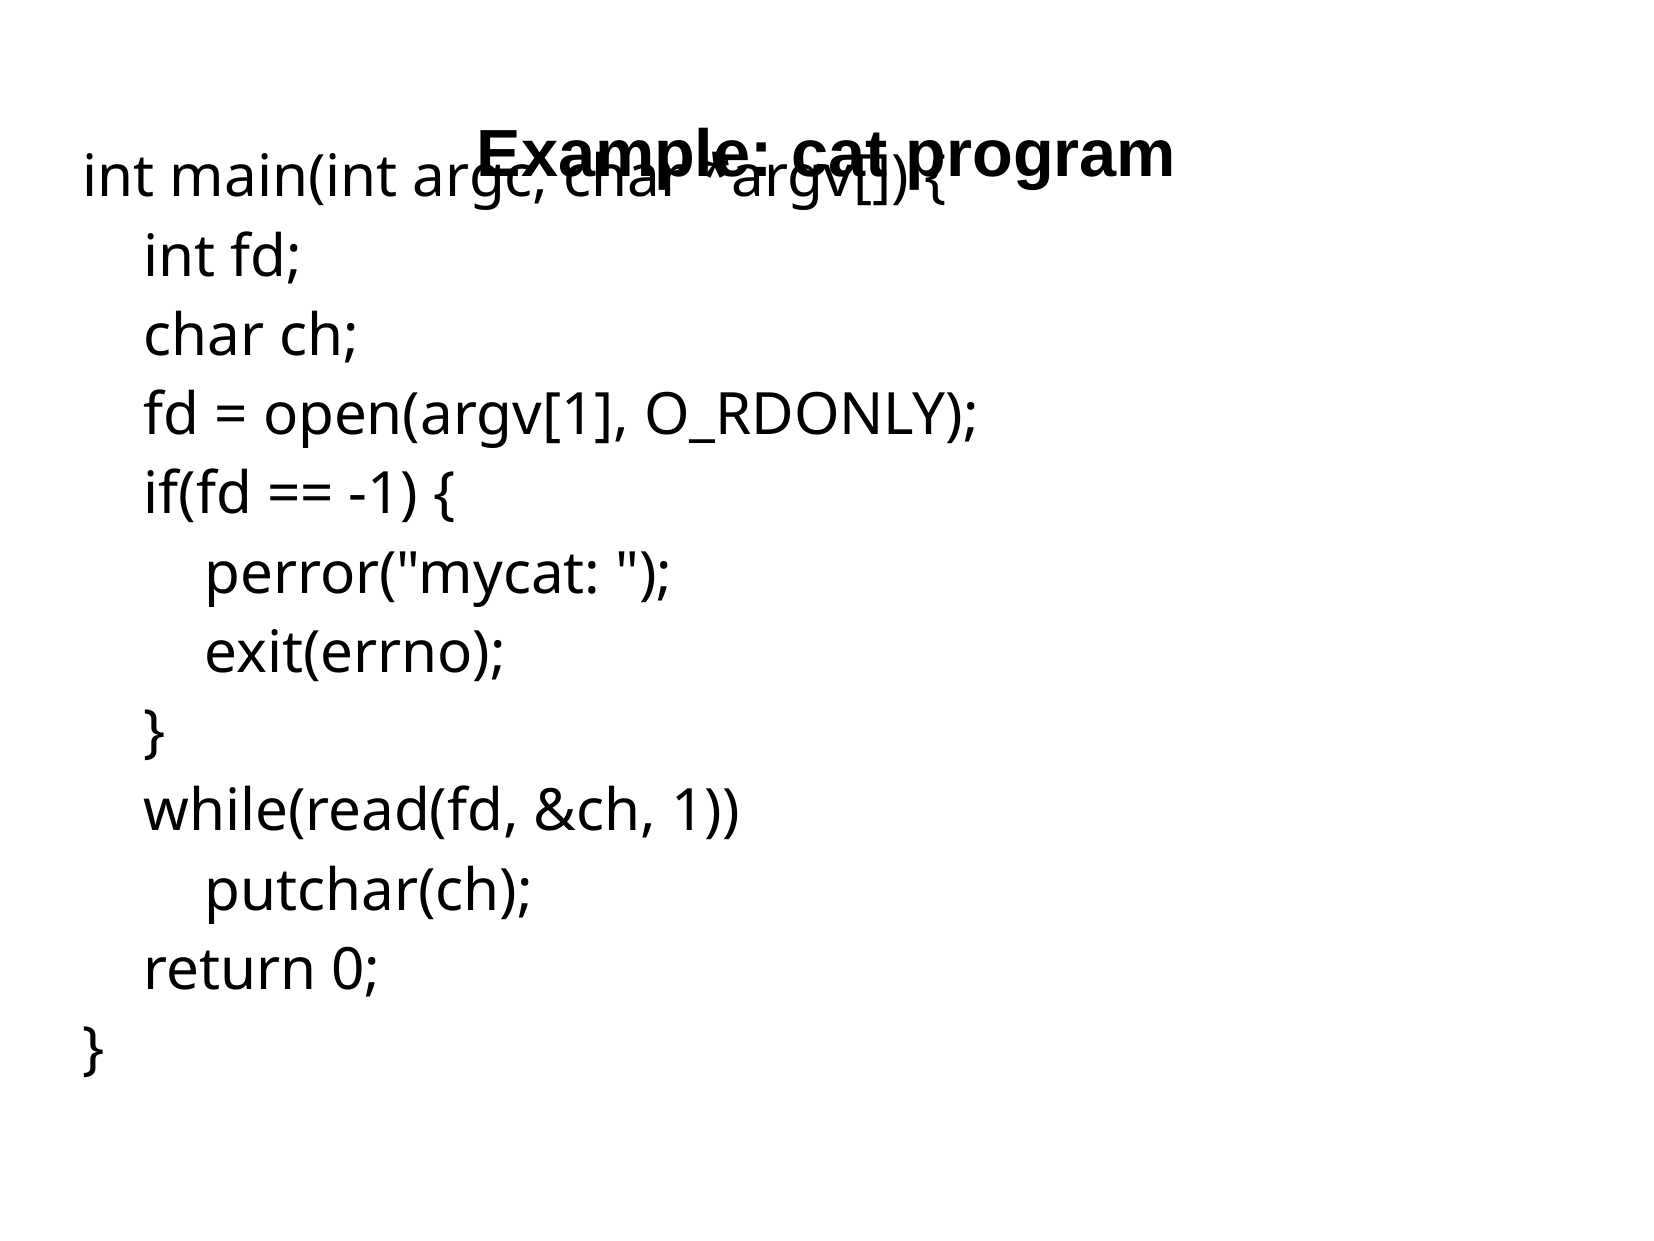

# Example: cat program
int main(int argc, char *argv[]) {
 int fd;
 char ch;
 fd = open(argv[1], O_RDONLY);
 if(fd == -1) {
 perror("mycat: ");
 exit(errno);
 }
 while(read(fd, &ch, 1))
 putchar(ch);
 return 0;
}